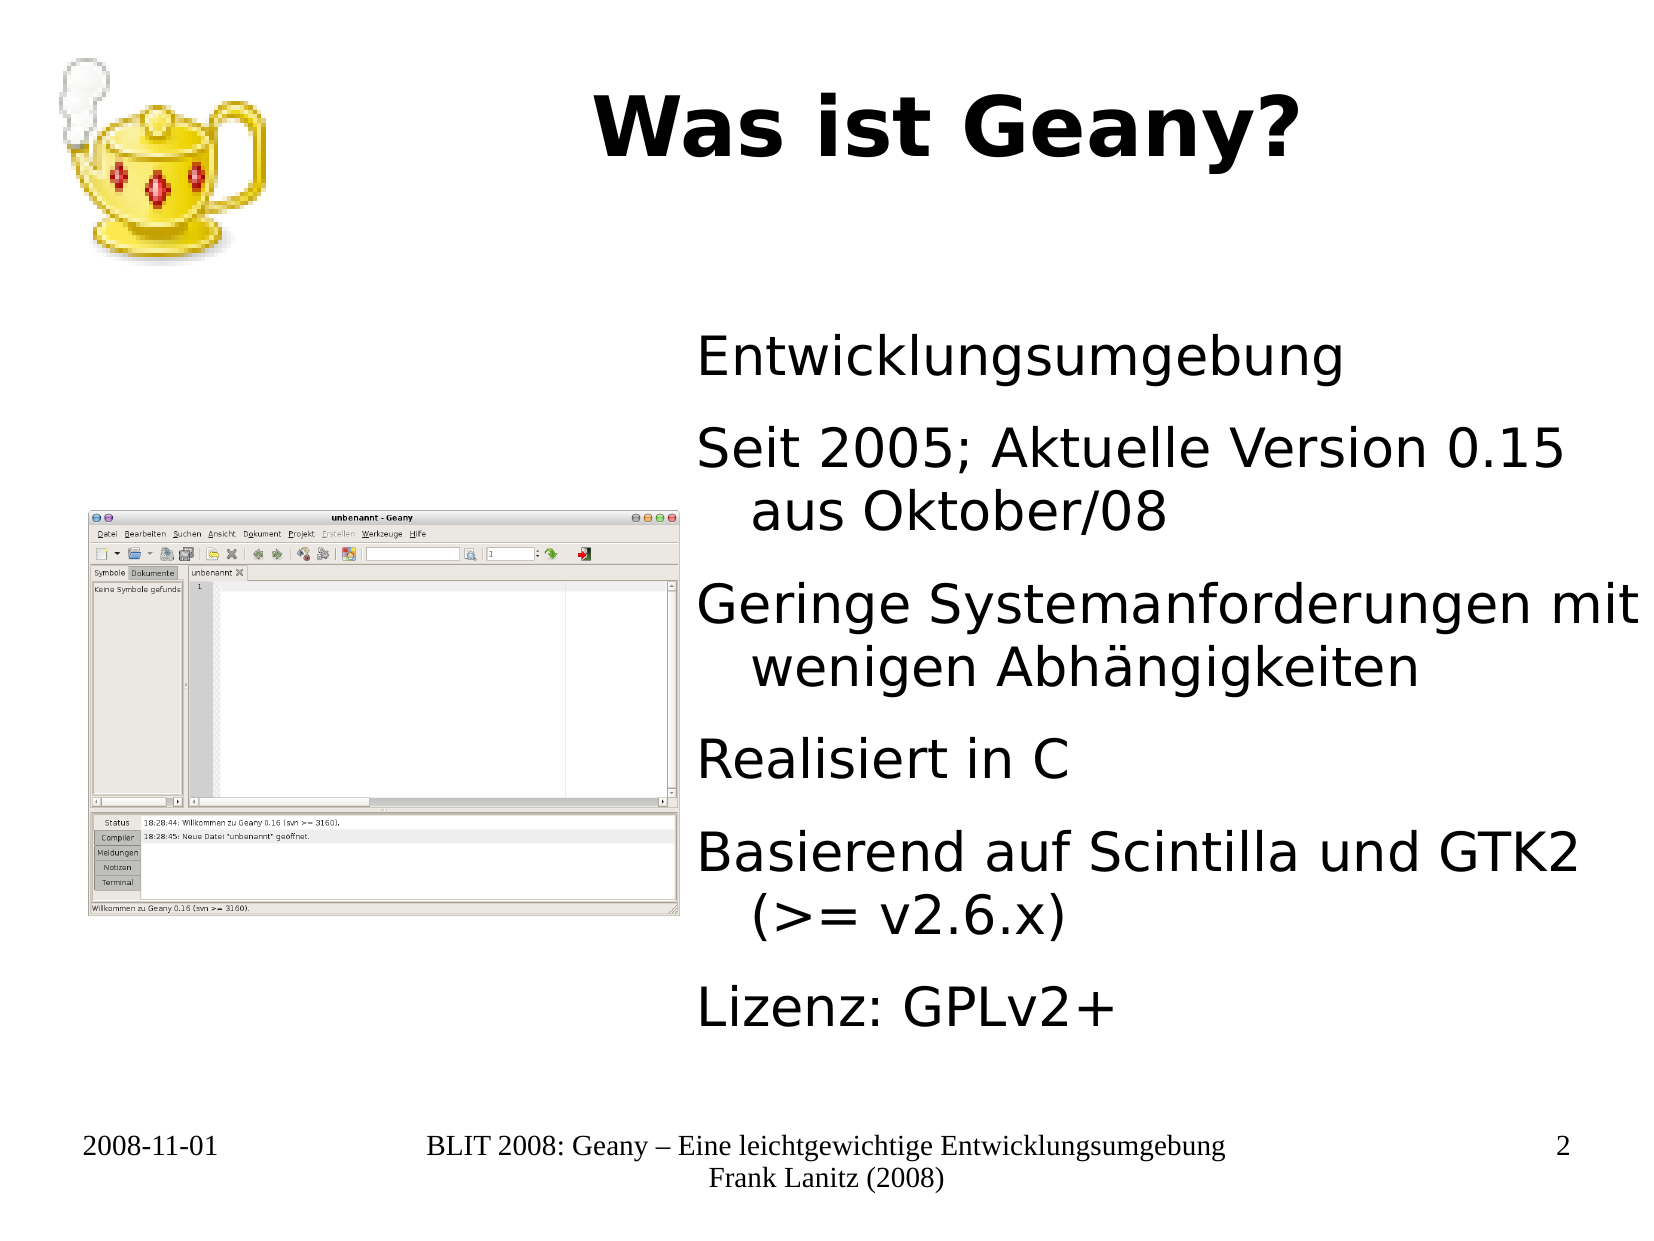

# Was ist Geany?
Entwicklungsumgebung
Seit 2005; Aktuelle Version 0.15 aus Oktober/08
Geringe Systemanforderungen mit wenigen Abhängigkeiten
Realisiert in C
Basierend auf Scintilla und GTK2 (>= v2.6.x)
Lizenz: GPLv2+
2008-11-01
BLIT 2008: Geany - Eine leichtgewichtige Entwicklungsumgebung
2